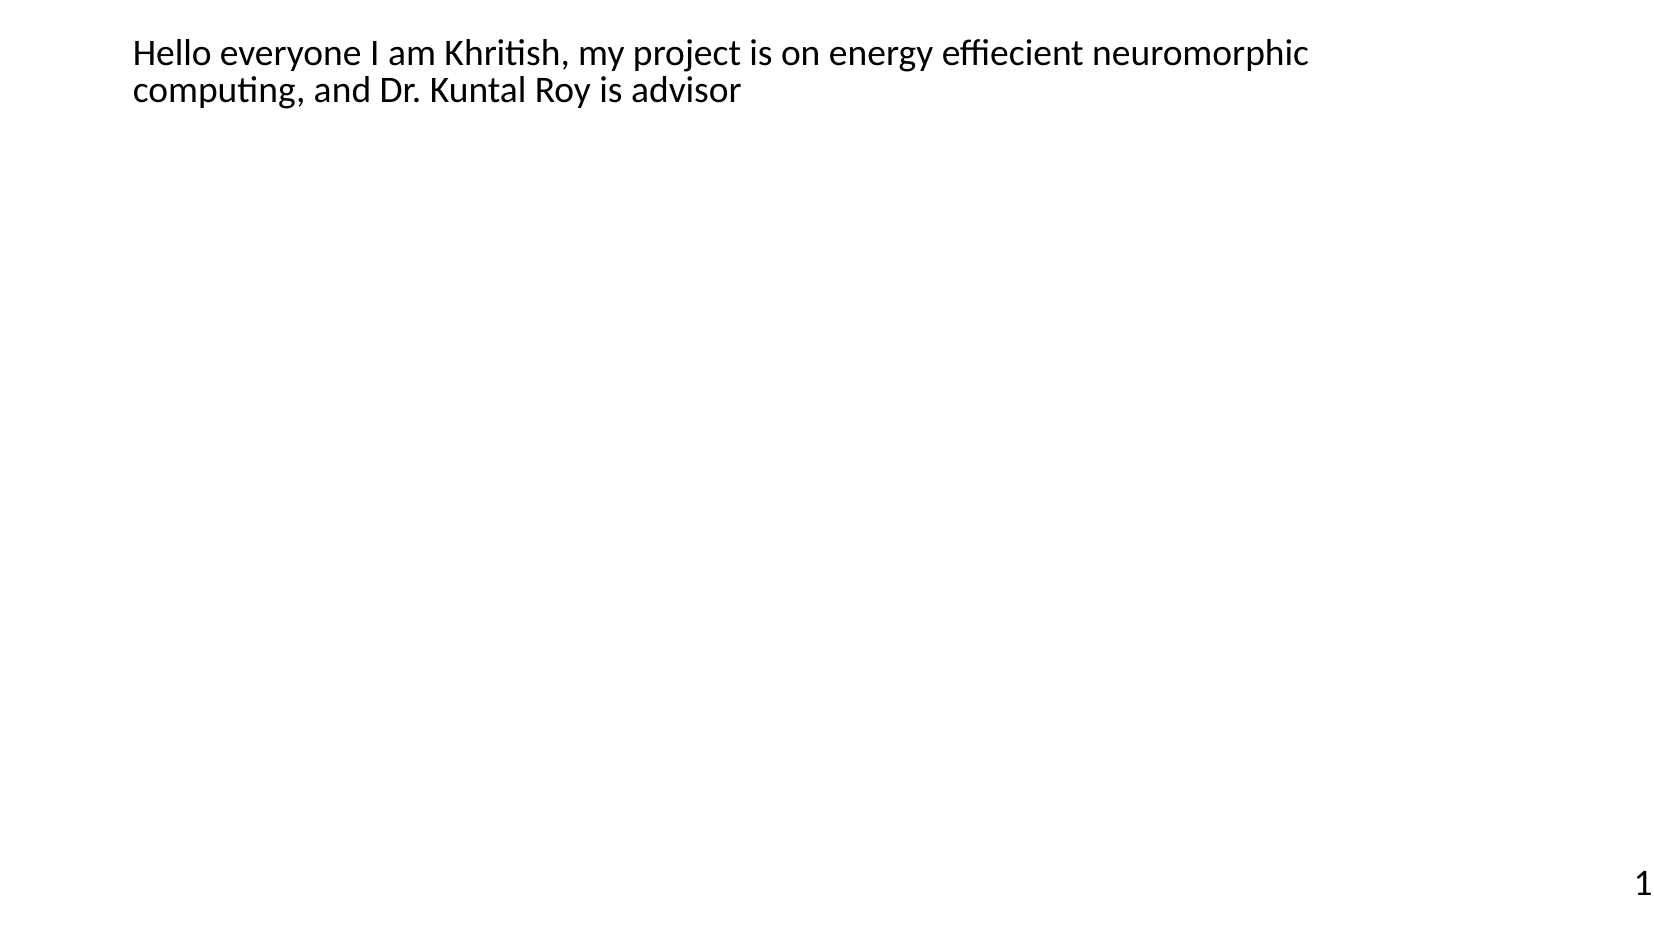

Hello everyone I am Khritish, my project is on energy effiecient neuromorphic computing, and Dr. Kuntal Roy is advisor